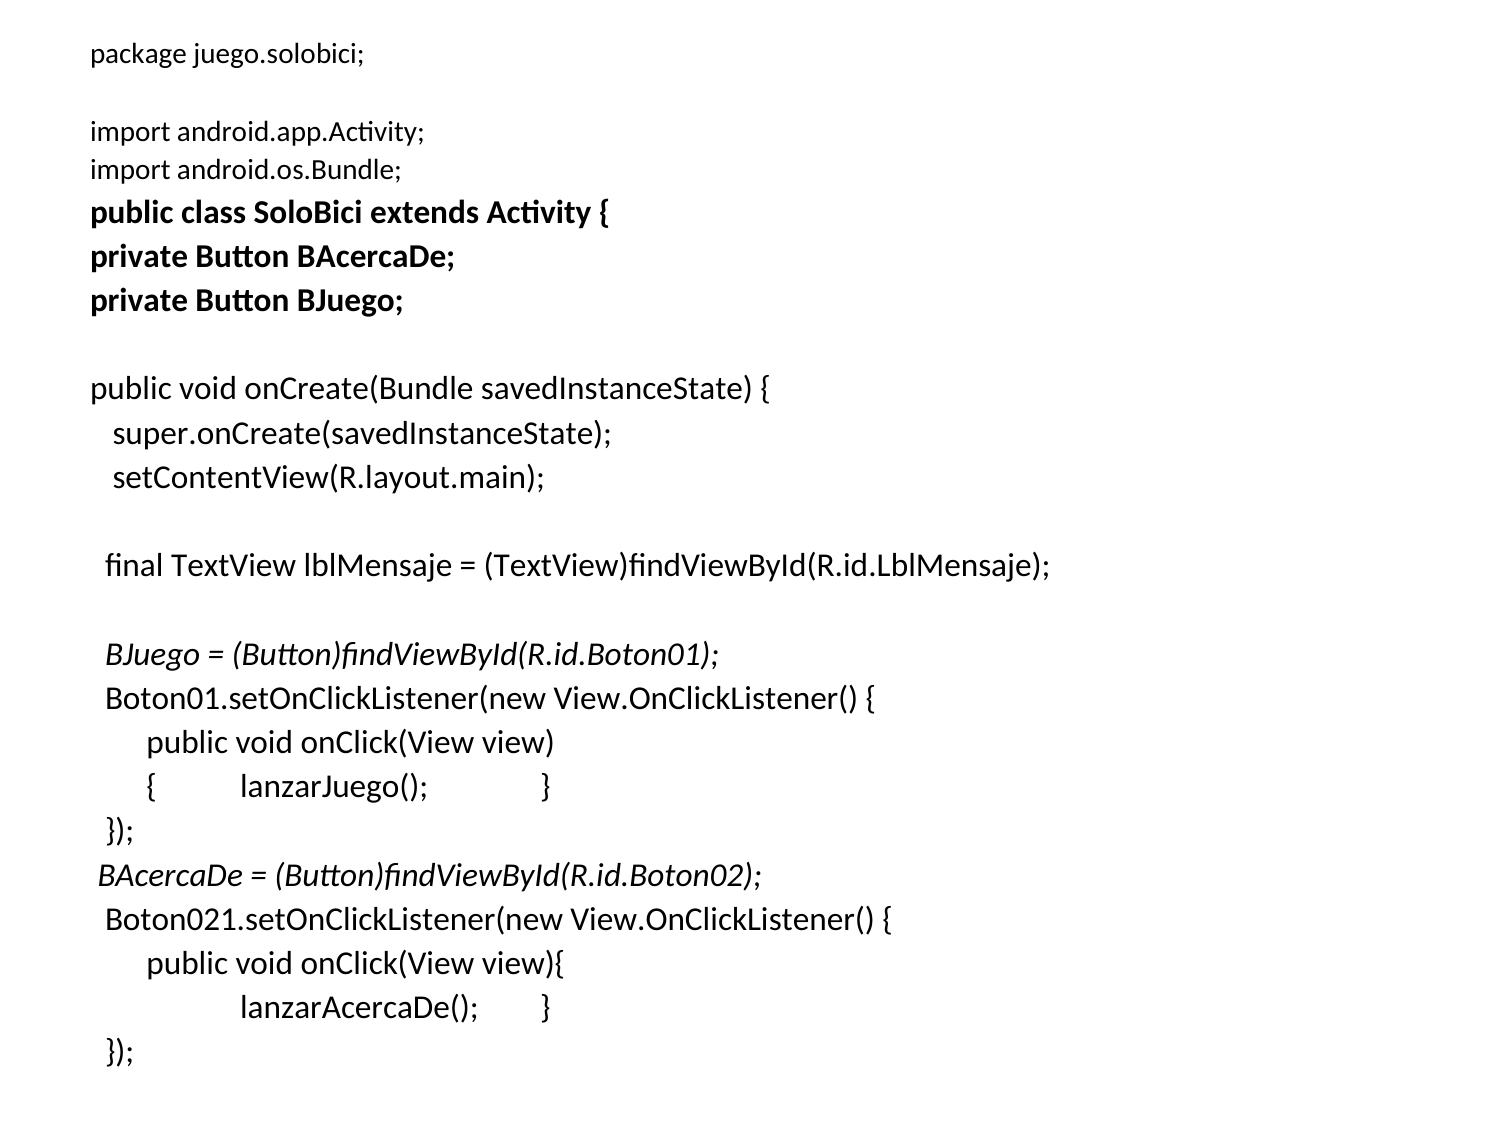

# package juego.solobici;
import android.app.Activity;
import android.os.Bundle;
public class SoloBici extends Activity {
private Button BAcercaDe;
private Button BJuego;
public void onCreate(Bundle savedInstanceState) {
 super.onCreate(savedInstanceState);
 setContentView(R.layout.main);
 final TextView lblMensaje = (TextView)findViewById(R.id.LblMensaje);
 BJuego = (Button)findViewById(R.id.Boton01);
 Boton01.setOnClickListener(new View.OnClickListener() {
	public void onClick(View view)
	{ 	lanzarJuego();	}
 });
 BAcercaDe = (Button)findViewById(R.id.Boton02);
 Boton021.setOnClickListener(new View.OnClickListener() {
	public void onClick(View view){
		lanzarAcercaDe(); 	}
 });